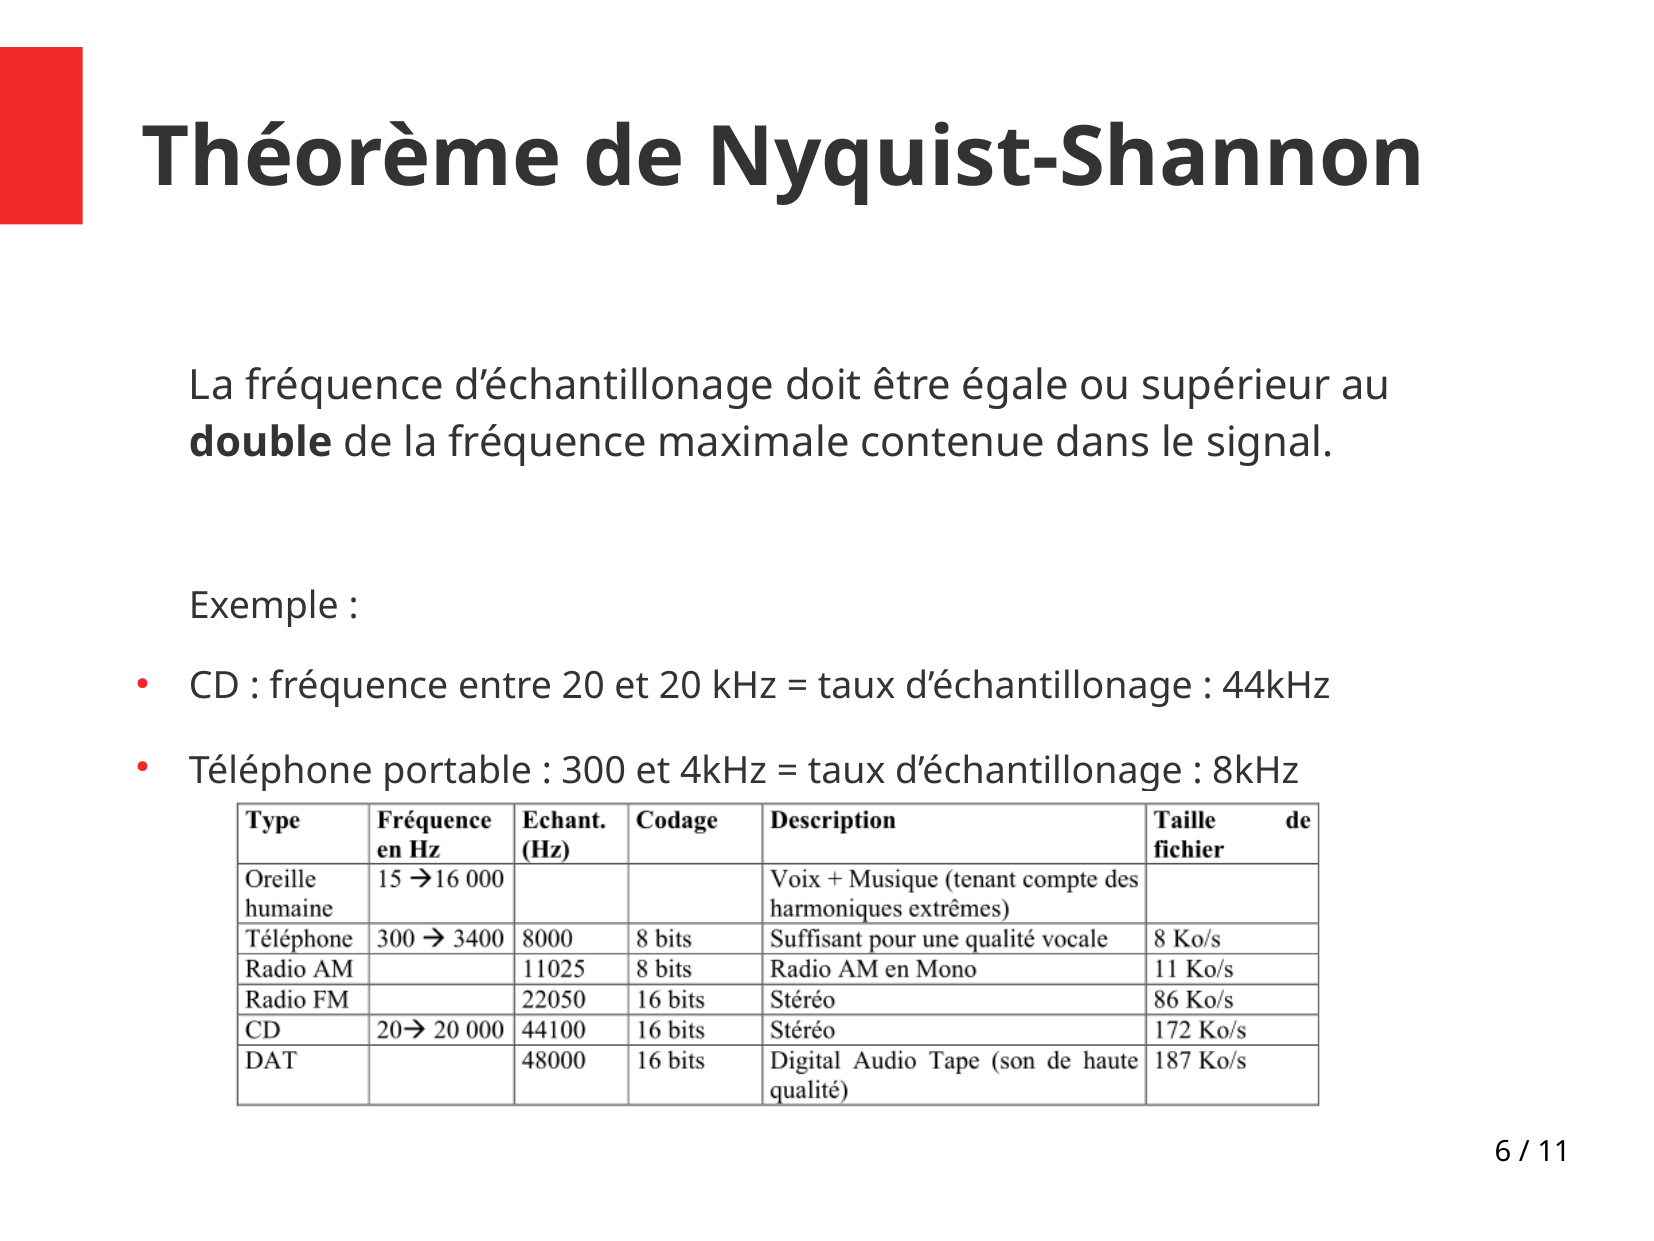

# Théorème de Nyquist-Shannon
La fréquence d’échantillonage doit être égale ou supérieur au double de la fréquence maximale contenue dans le signal.
Exemple :
CD : fréquence entre 20 et 20 kHz = taux d’échantillonage : 44kHz
Téléphone portable : 300 et 4kHz = taux d’échantillonage : 8kHz
6